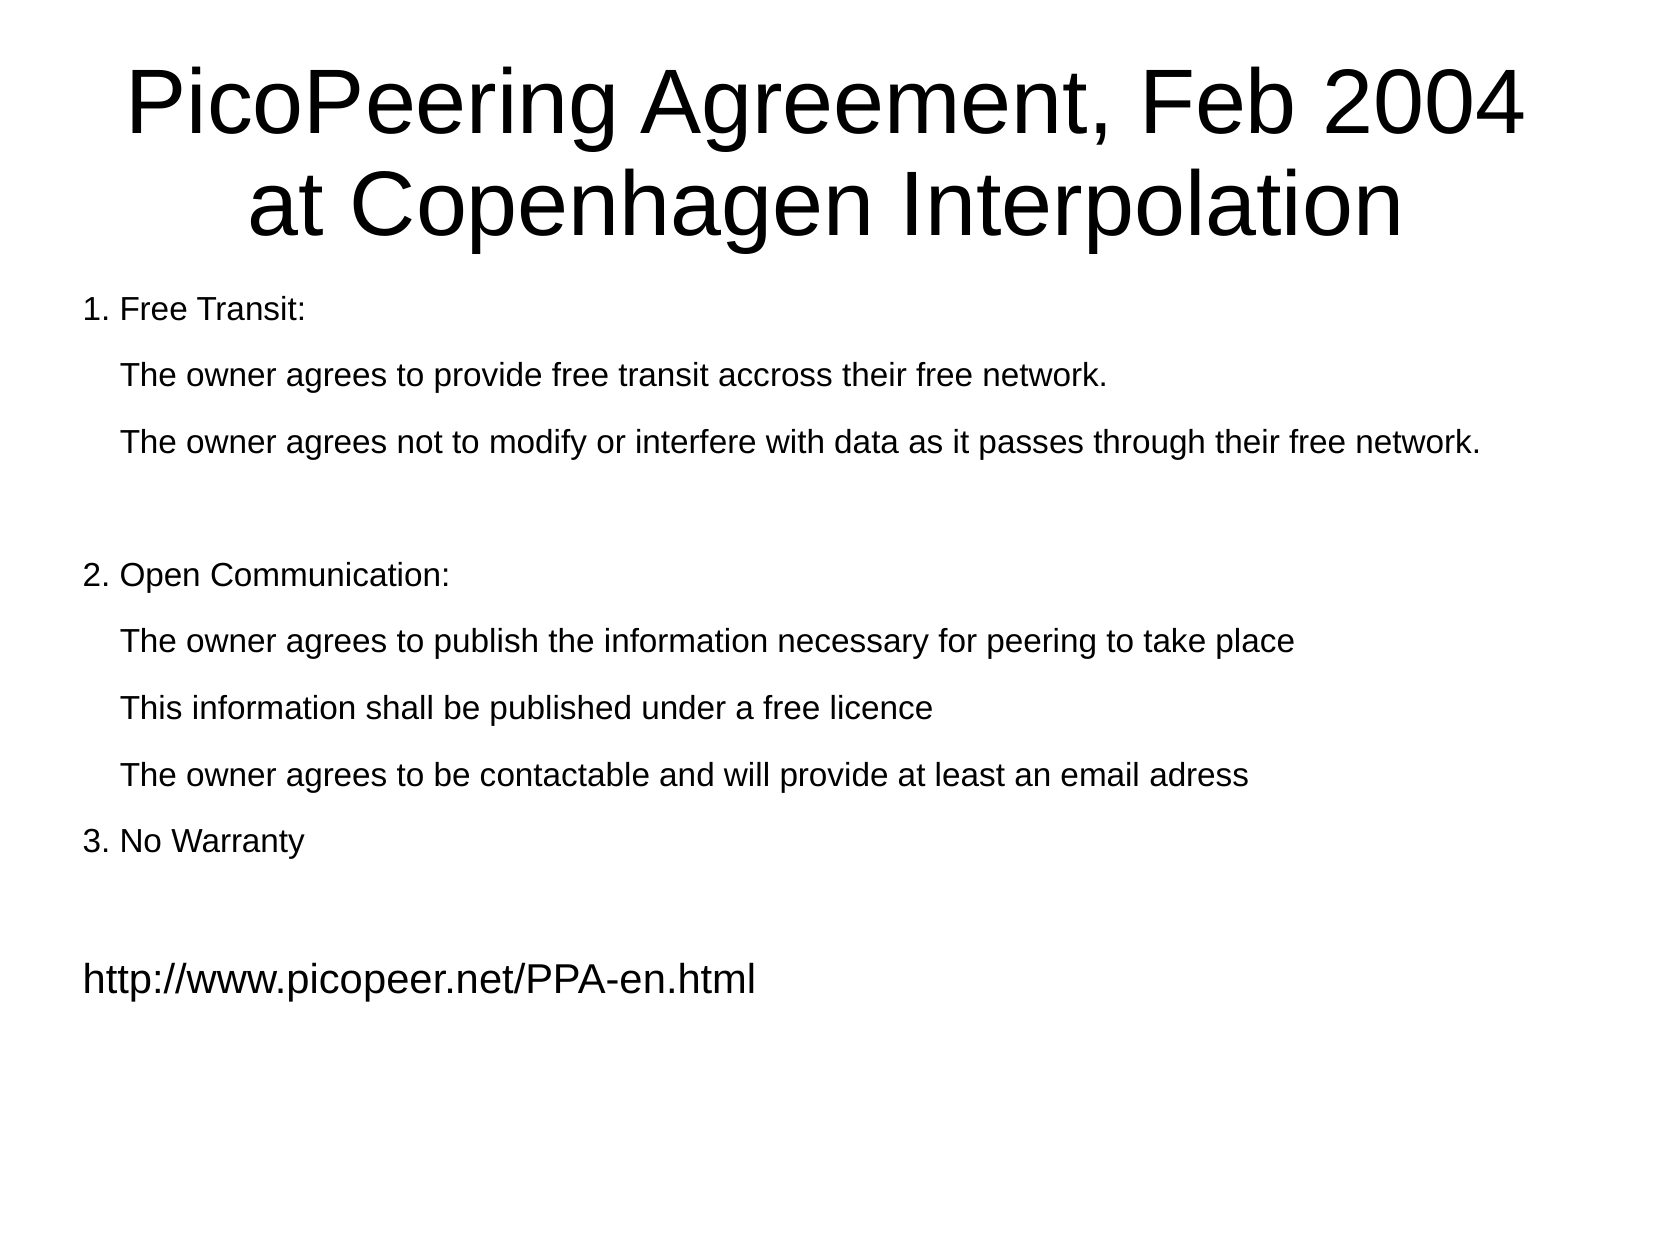

# PicoPeering Agreement, Feb 2004 at Copenhagen Interpolation
1. Free Transit:
 The owner agrees to provide free transit accross their free network.
 The owner agrees not to modify or interfere with data as it passes through their free network.
2. Open Communication:
 The owner agrees to publish the information necessary for peering to take place
 This information shall be published under a free licence
 The owner agrees to be contactable and will provide at least an email adress
3. No Warranty
http://www.picopeer.net/PPA-en.html